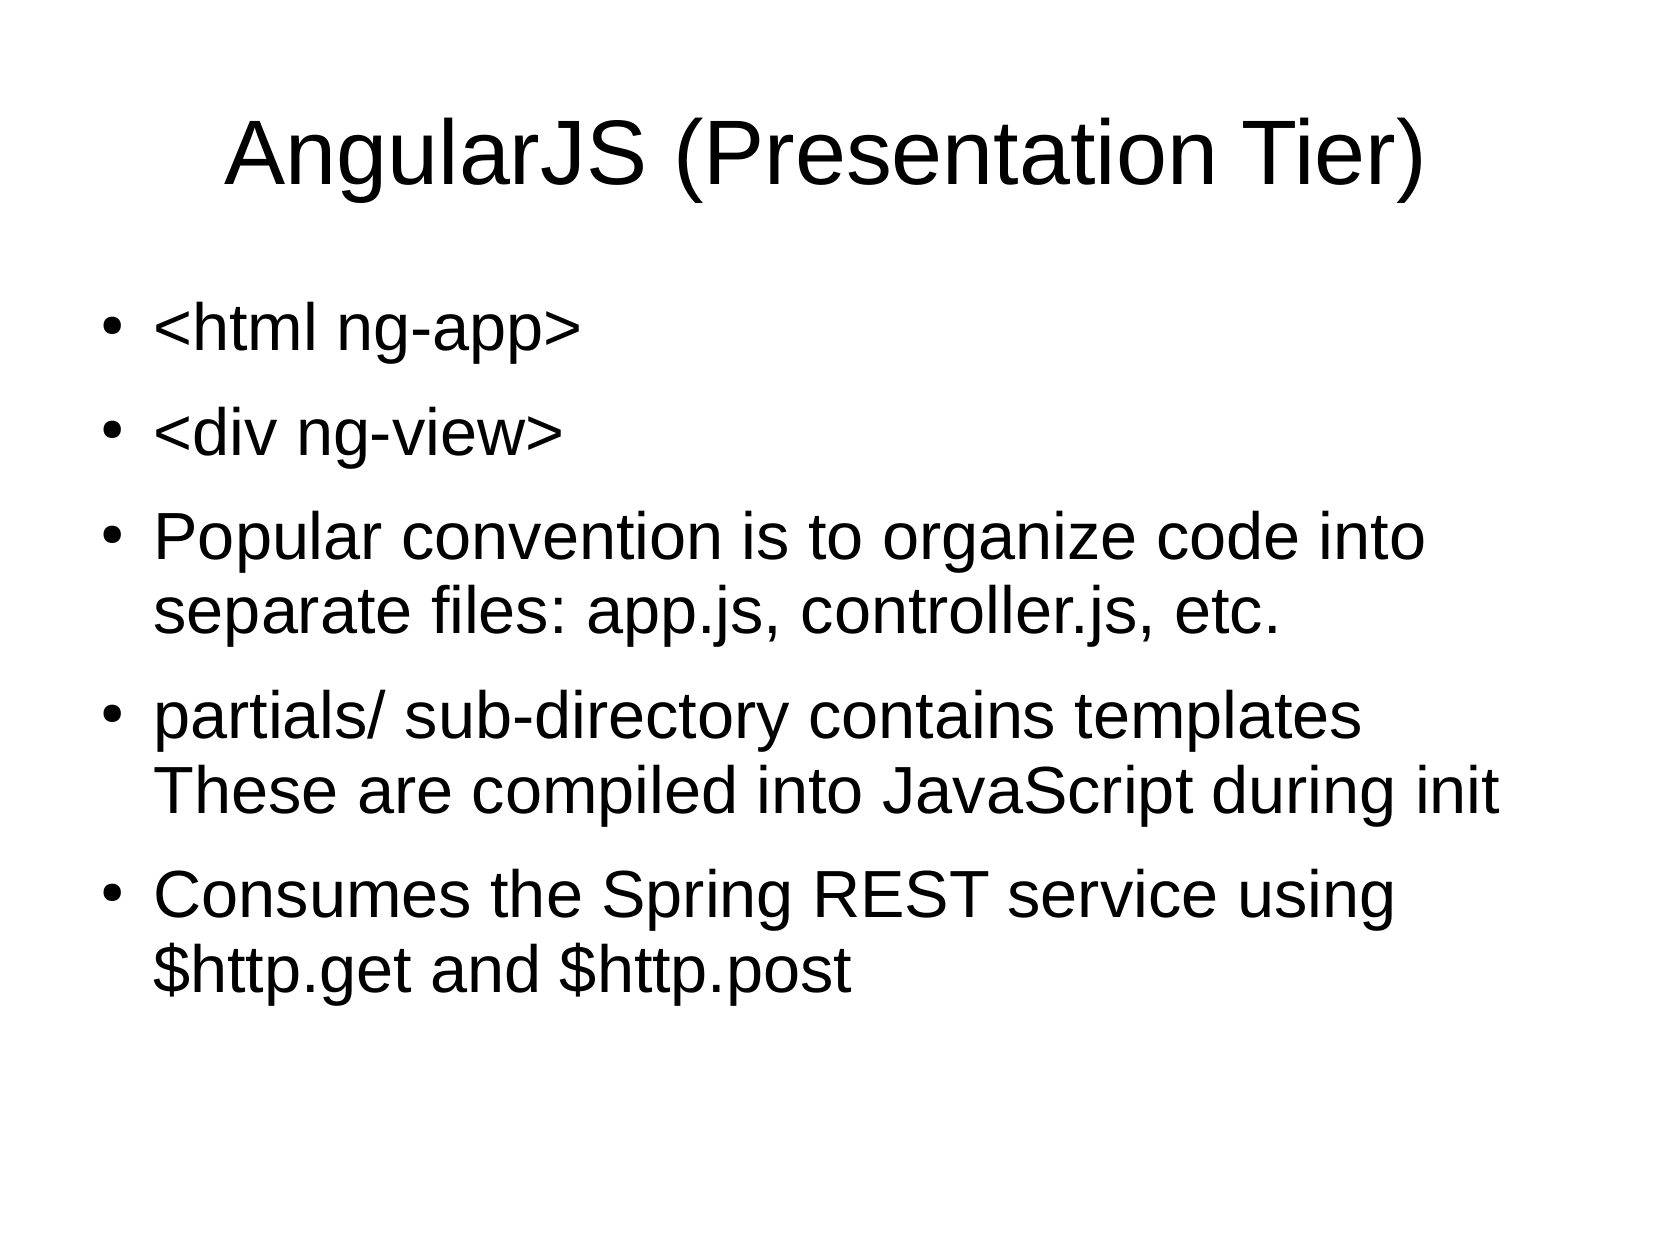

# AngularJS (Presentation Tier)
<html ng-app>
<div ng-view>
Popular convention is to organize code into separate files: app.js, controller.js, etc.
partials/ sub-directory contains templates
These are compiled into JavaScript during init
Consumes the Spring REST service using $http.get and $http.post